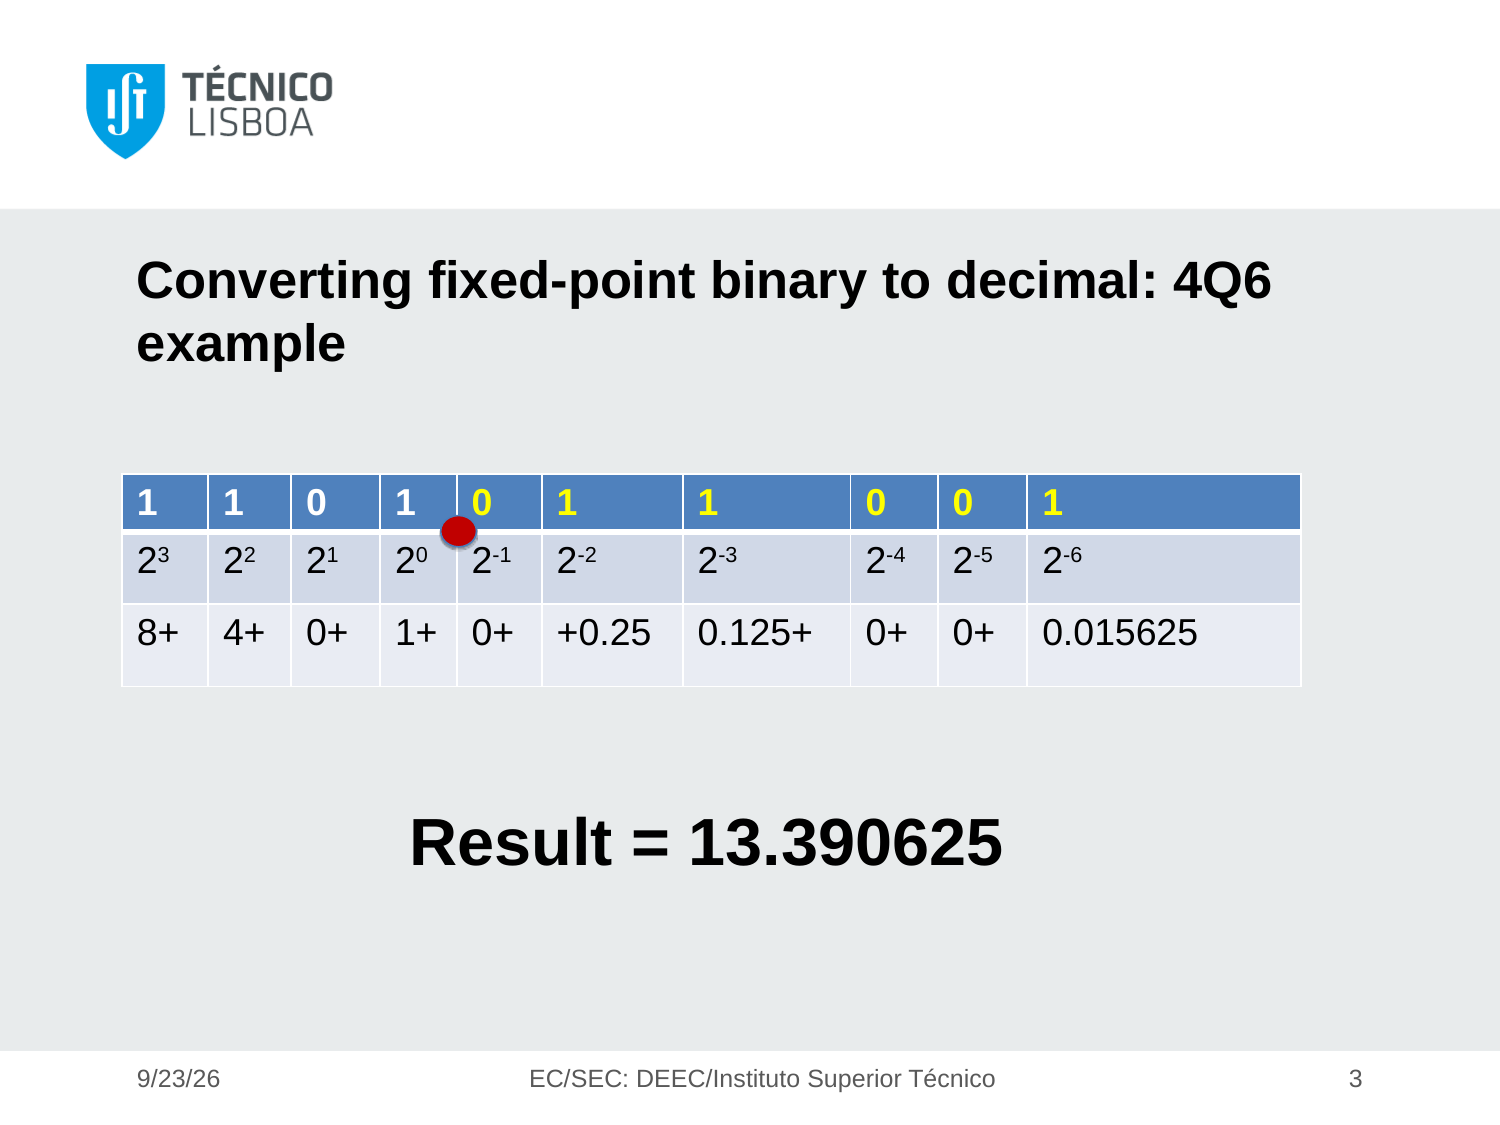

# Converting fixed-point binary to decimal: 4Q6 example
| 1 | 1 | 0 | 1 | 0 | 1 | 1 | 0 | 0 | 1 |
| --- | --- | --- | --- | --- | --- | --- | --- | --- | --- |
| 23 | 22 | 21 | 20 | 2-1 | 2-2 | 2-3 | 2-4 | 2-5 | 2-6 |
| 8+ | 4+ | 0+ | 1+ | 0+ | +0.25 | 0.125+ | 0+ | 0+ | 0.015625 |
Result = 13.390625
EC/SEC: DEEC/Instituto Superior Técnico
3